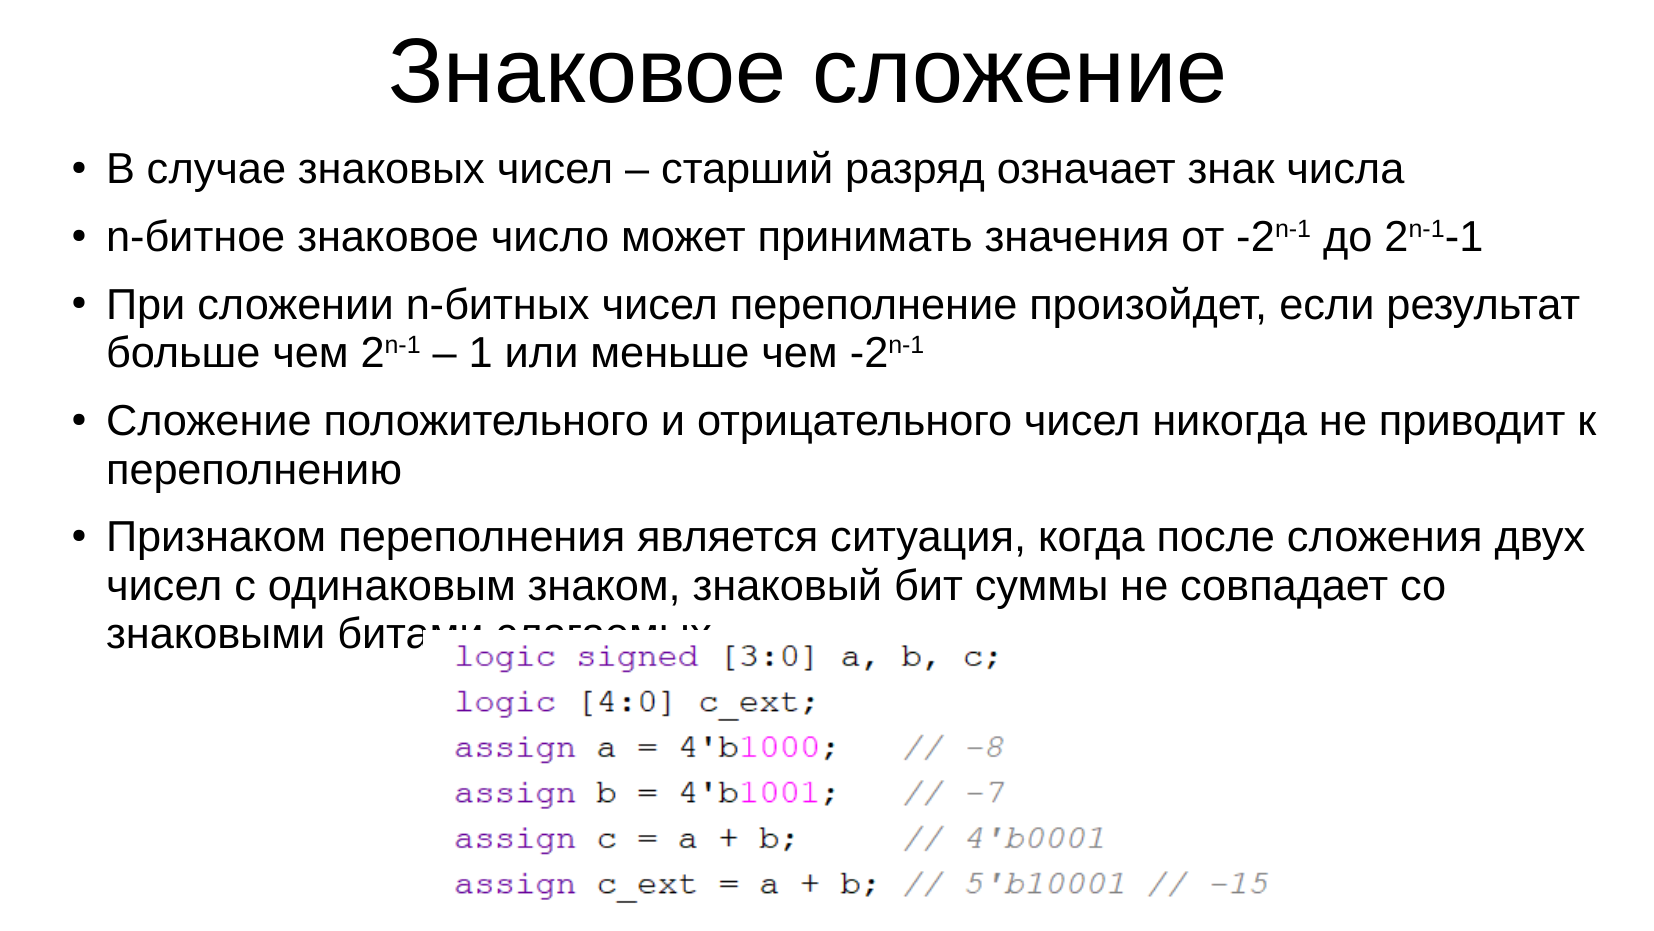

Знаковое сложение
# В случае знаковых чисел – старший разряд означает знак числа
n-битное знаковое число может принимать значения от -2n-1 до 2n-1-1
При сложении n-битных чисел переполнение произойдет, если результат больше чем 2n-1 – 1 или меньше чем -2n-1
Сложение положительного и отрицательного чисел никогда не приводит к переполнению
Признаком переполнения является ситуация, когда после сложения двух чисел с одинаковым знаком, знаковый бит суммы не совпадает со знаковыми битами слагаемых